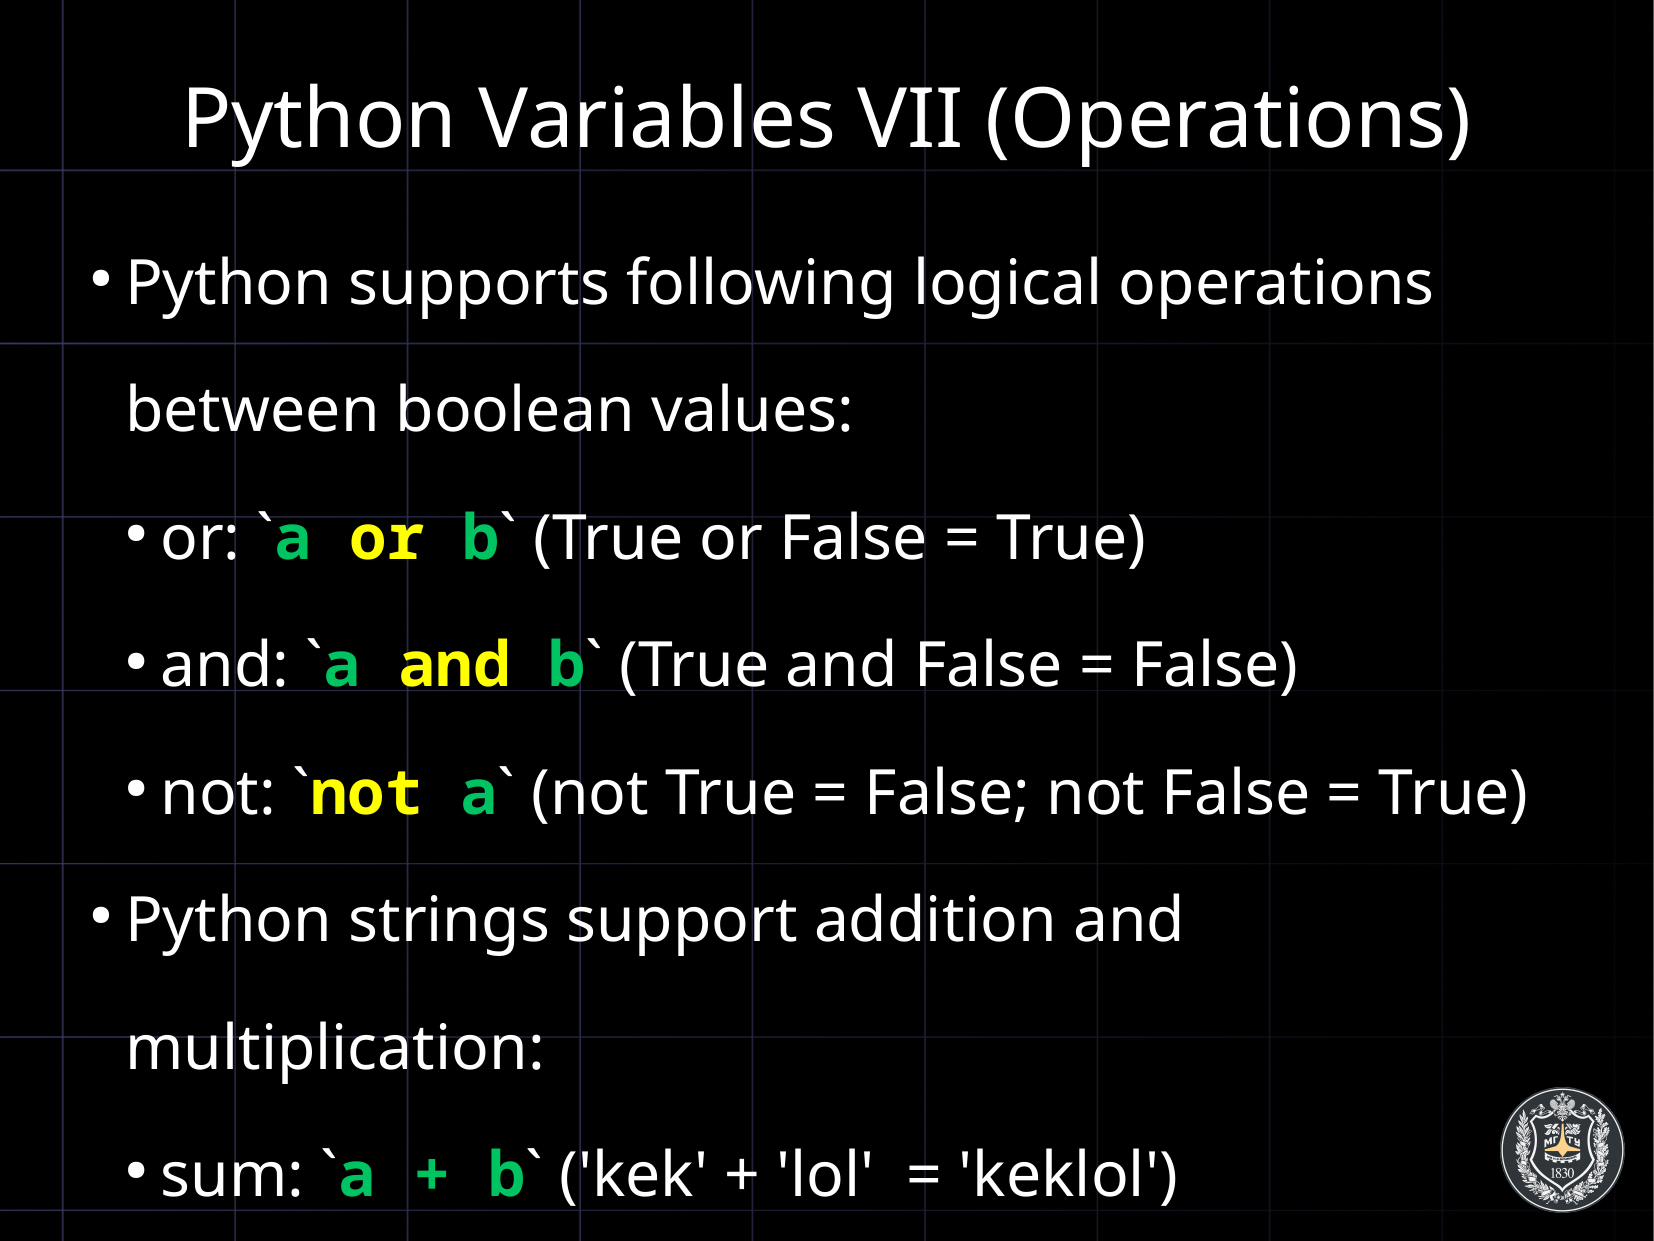

# Python Variables VII (Operations)
Python supports following logical operations between boolean values:
or: `a or b` (True or False = True)
and: `a and b` (True and False = False)
not: `not a` (not True = False; not False = True)
Python strings support addition and multiplication:
sum: `a + b` ('kek' + 'lol' = 'keklol')
mul: `a * b` ('kek' * 3 = 'kekkekkek')
len: `len(a)` (len('kek') = 3)